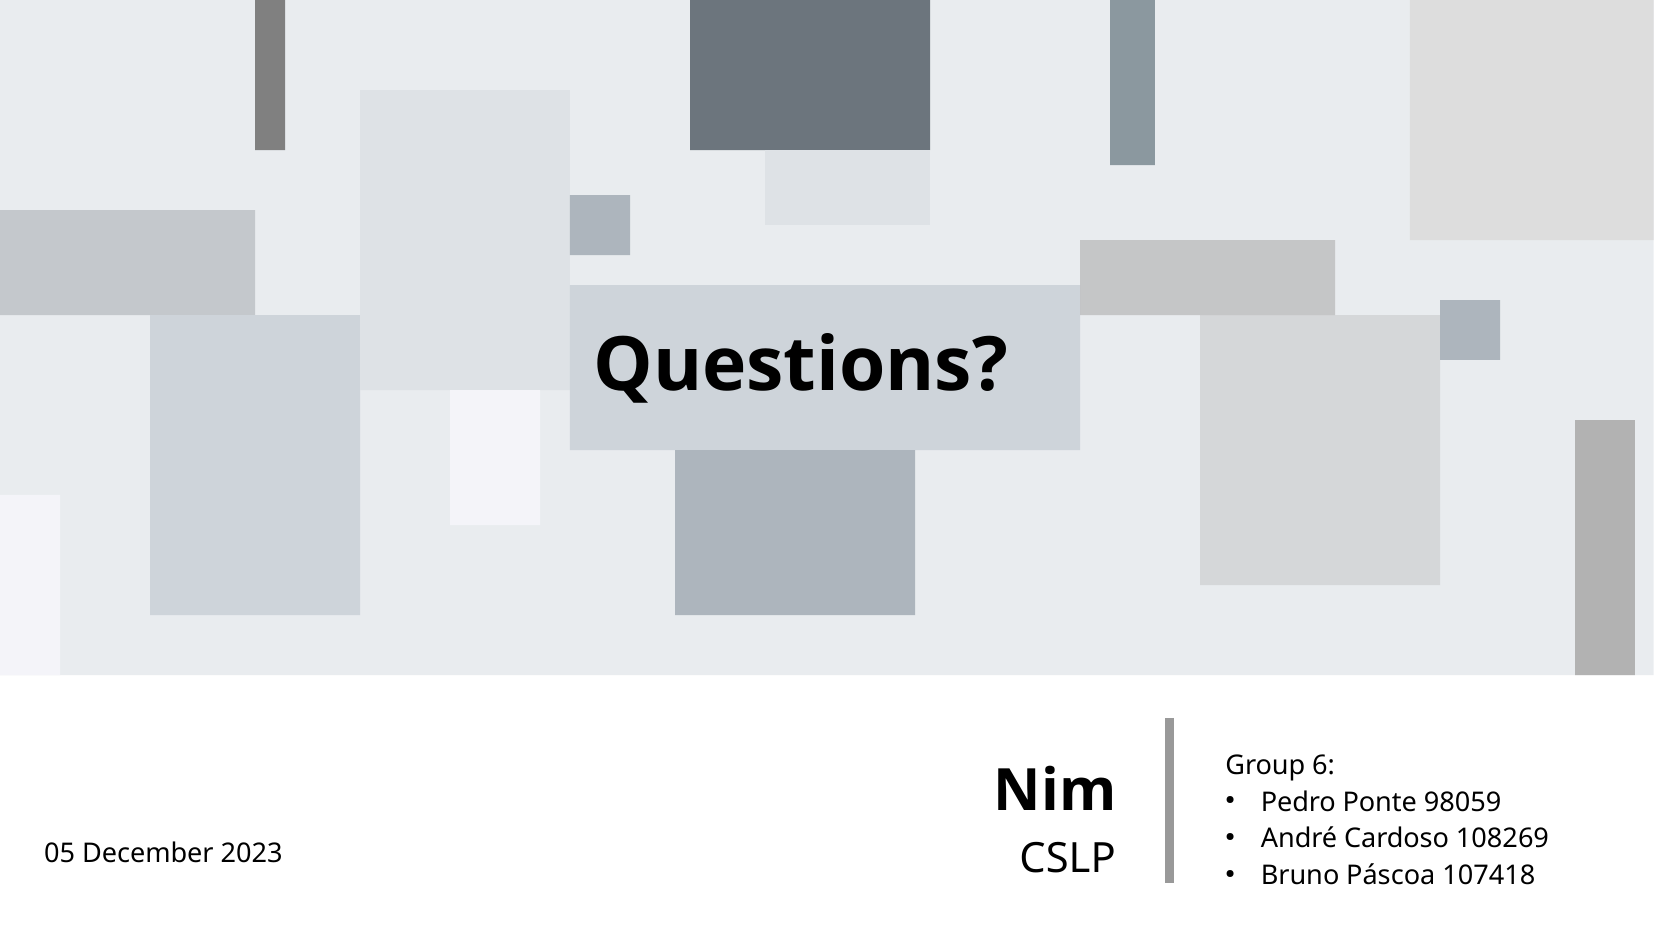

Questions?
Group 6:
Pedro Ponte 98059
André Cardoso 108269
Bruno Páscoa 107418
Nim
CSLP
05 December 2023